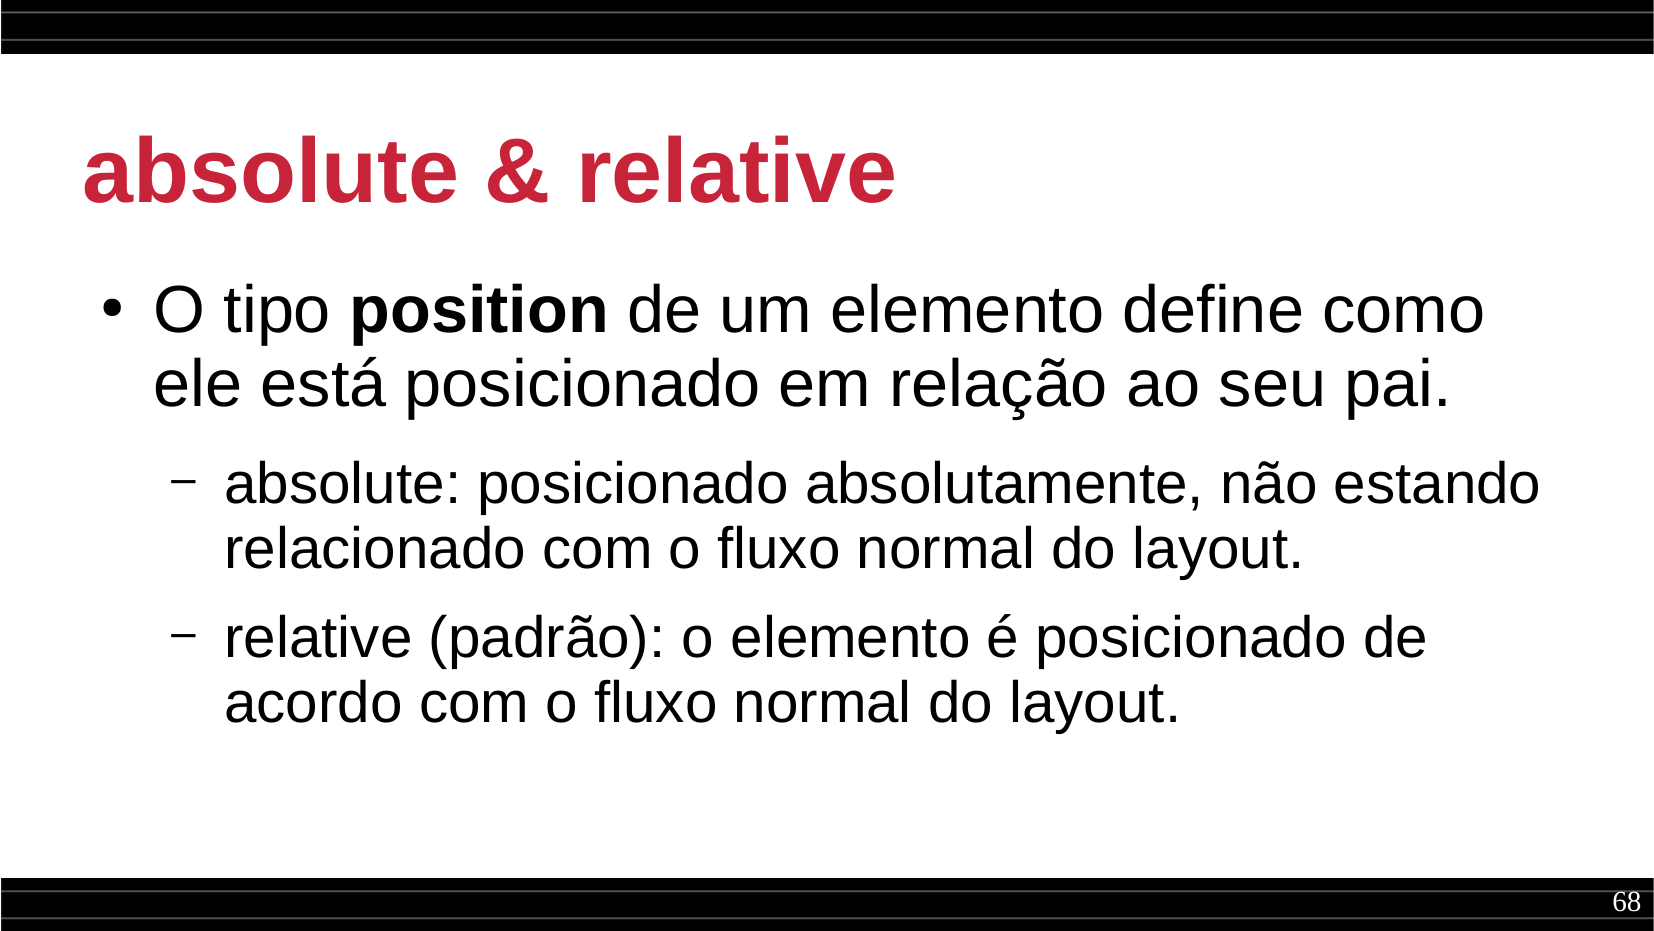

# absolute & relative
O tipo position de um elemento define como ele está posicionado em relação ao seu pai.
absolute: posicionado absolutamente, não estando relacionado com o fluxo normal do layout.
relative (padrão): o elemento é posicionado de acordo com o fluxo normal do layout.